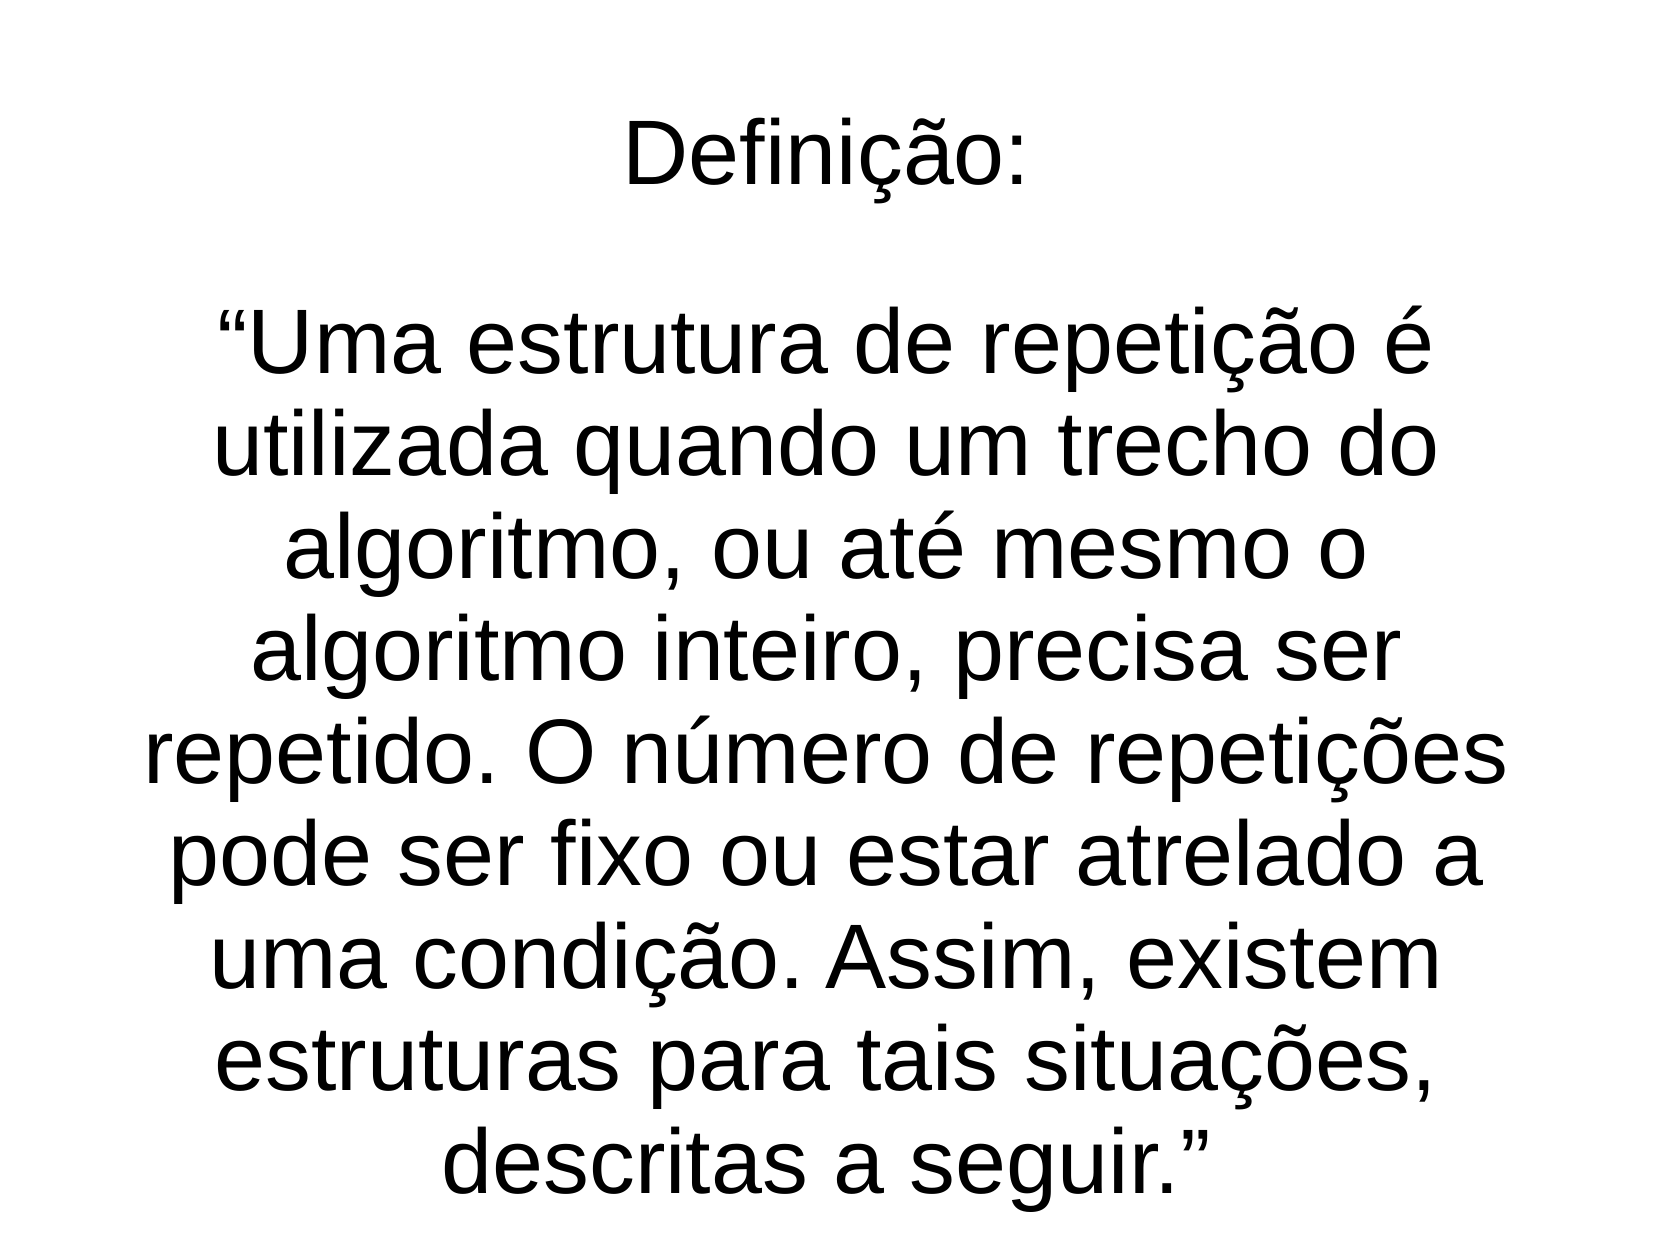

# Definição:
“Uma estrutura de repetição é utilizada quando um trecho do algoritmo, ou até mesmo o algoritmo inteiro, precisa ser repetido. O número de repetições pode ser fixo ou estar atrelado a uma condição. Assim, existem estruturas para tais situações, descritas a seguir.”